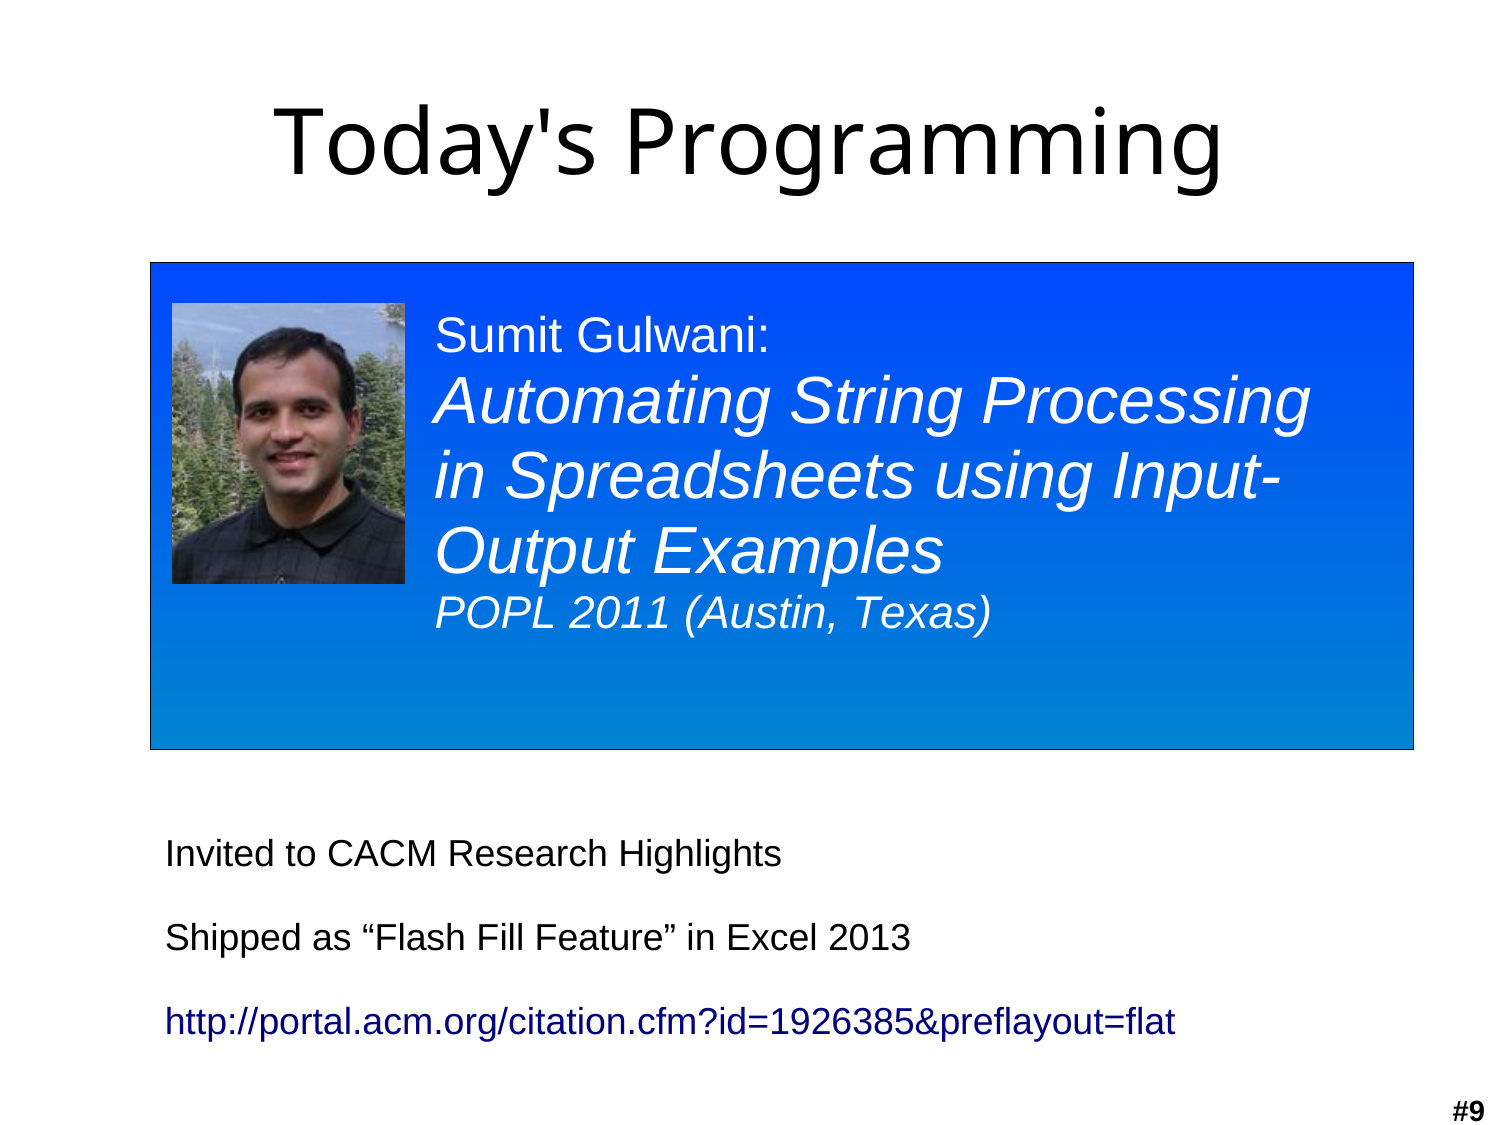

# Today's Programming
Sumit Gulwani:
Automating String Processing in Spreadsheets using Input-Output Examples
POPL 2011 (Austin, Texas)
Invited to CACM Research Highlights
Shipped as “Flash Fill Feature” in Excel 2013
http://portal.acm.org/citation.cfm?id=1926385&preflayout=flat
9